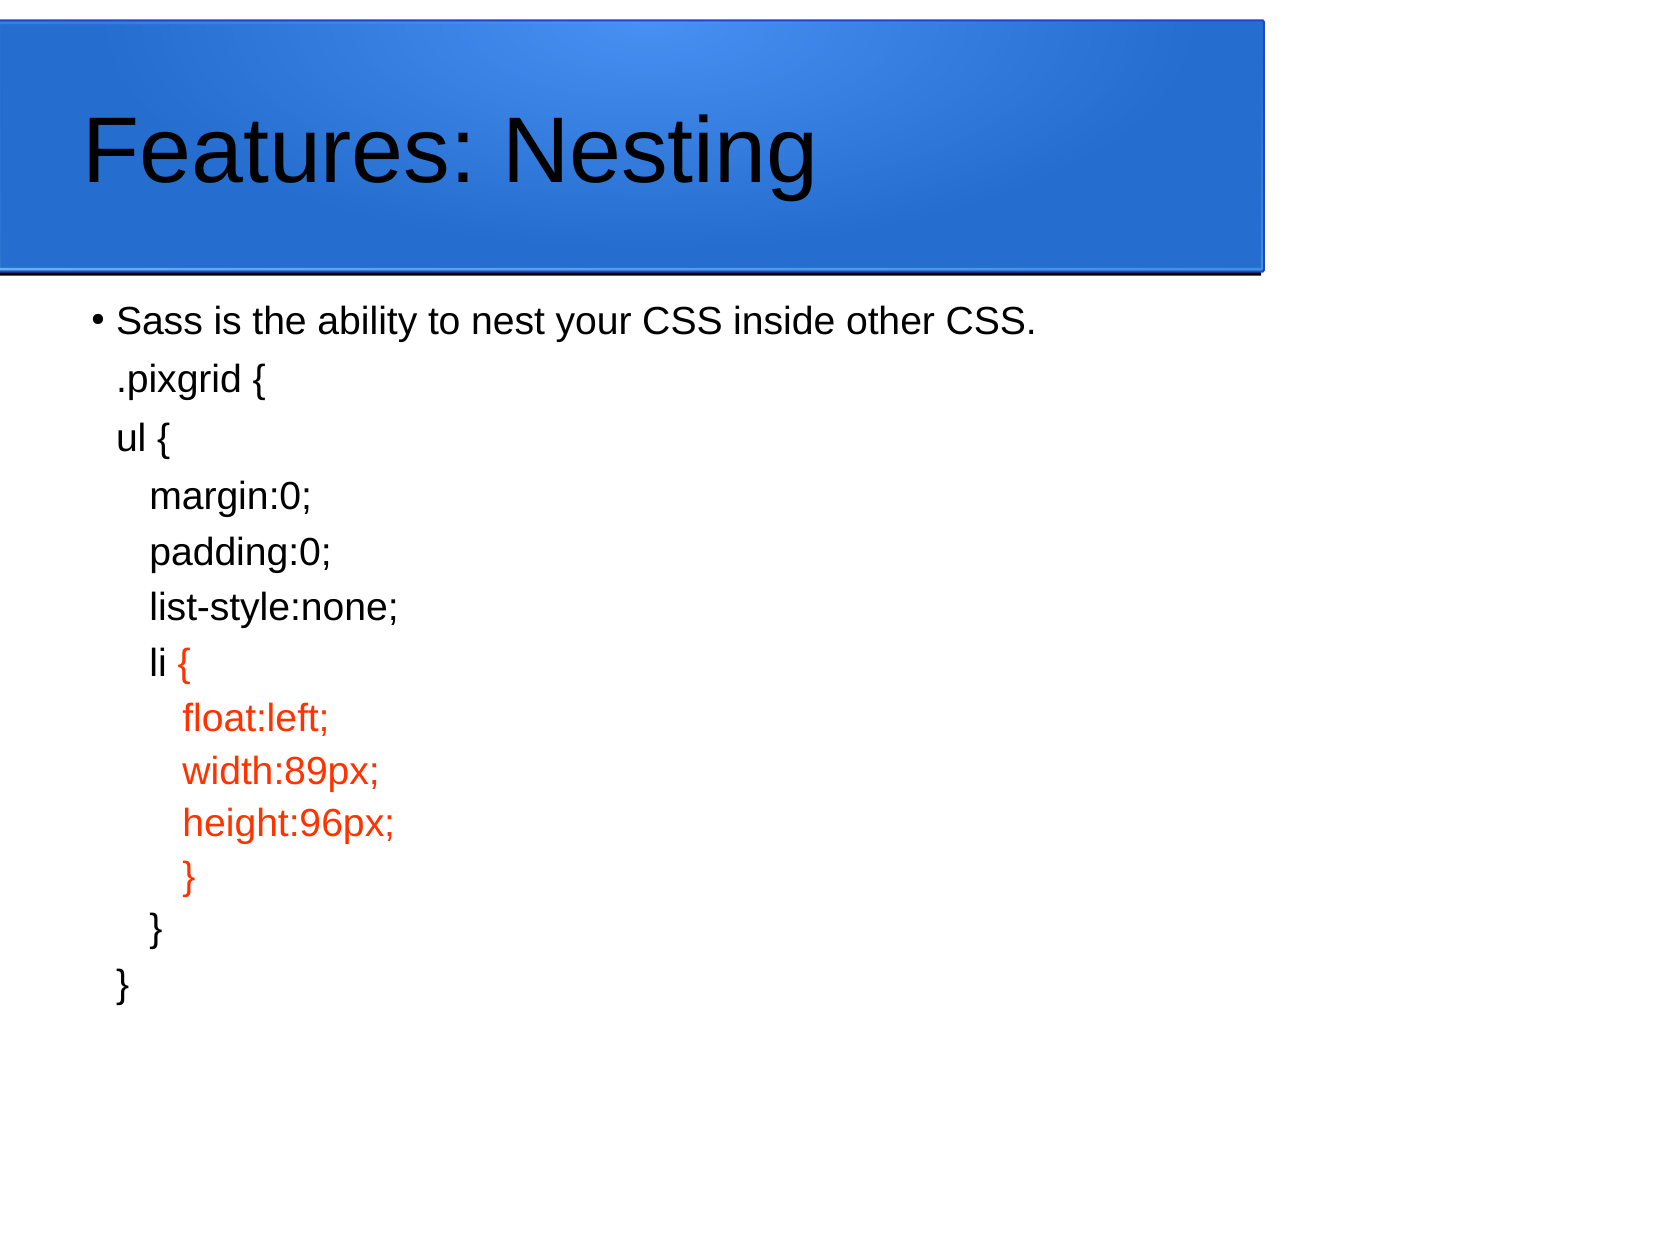

# Features: Nesting
Sass is the ability to nest your CSS inside other CSS.
.pixgrid {
ul {
margin:0;
padding:0;
list-style:none;
li {
float:left;
width:89px;
height:96px;
}
}
}